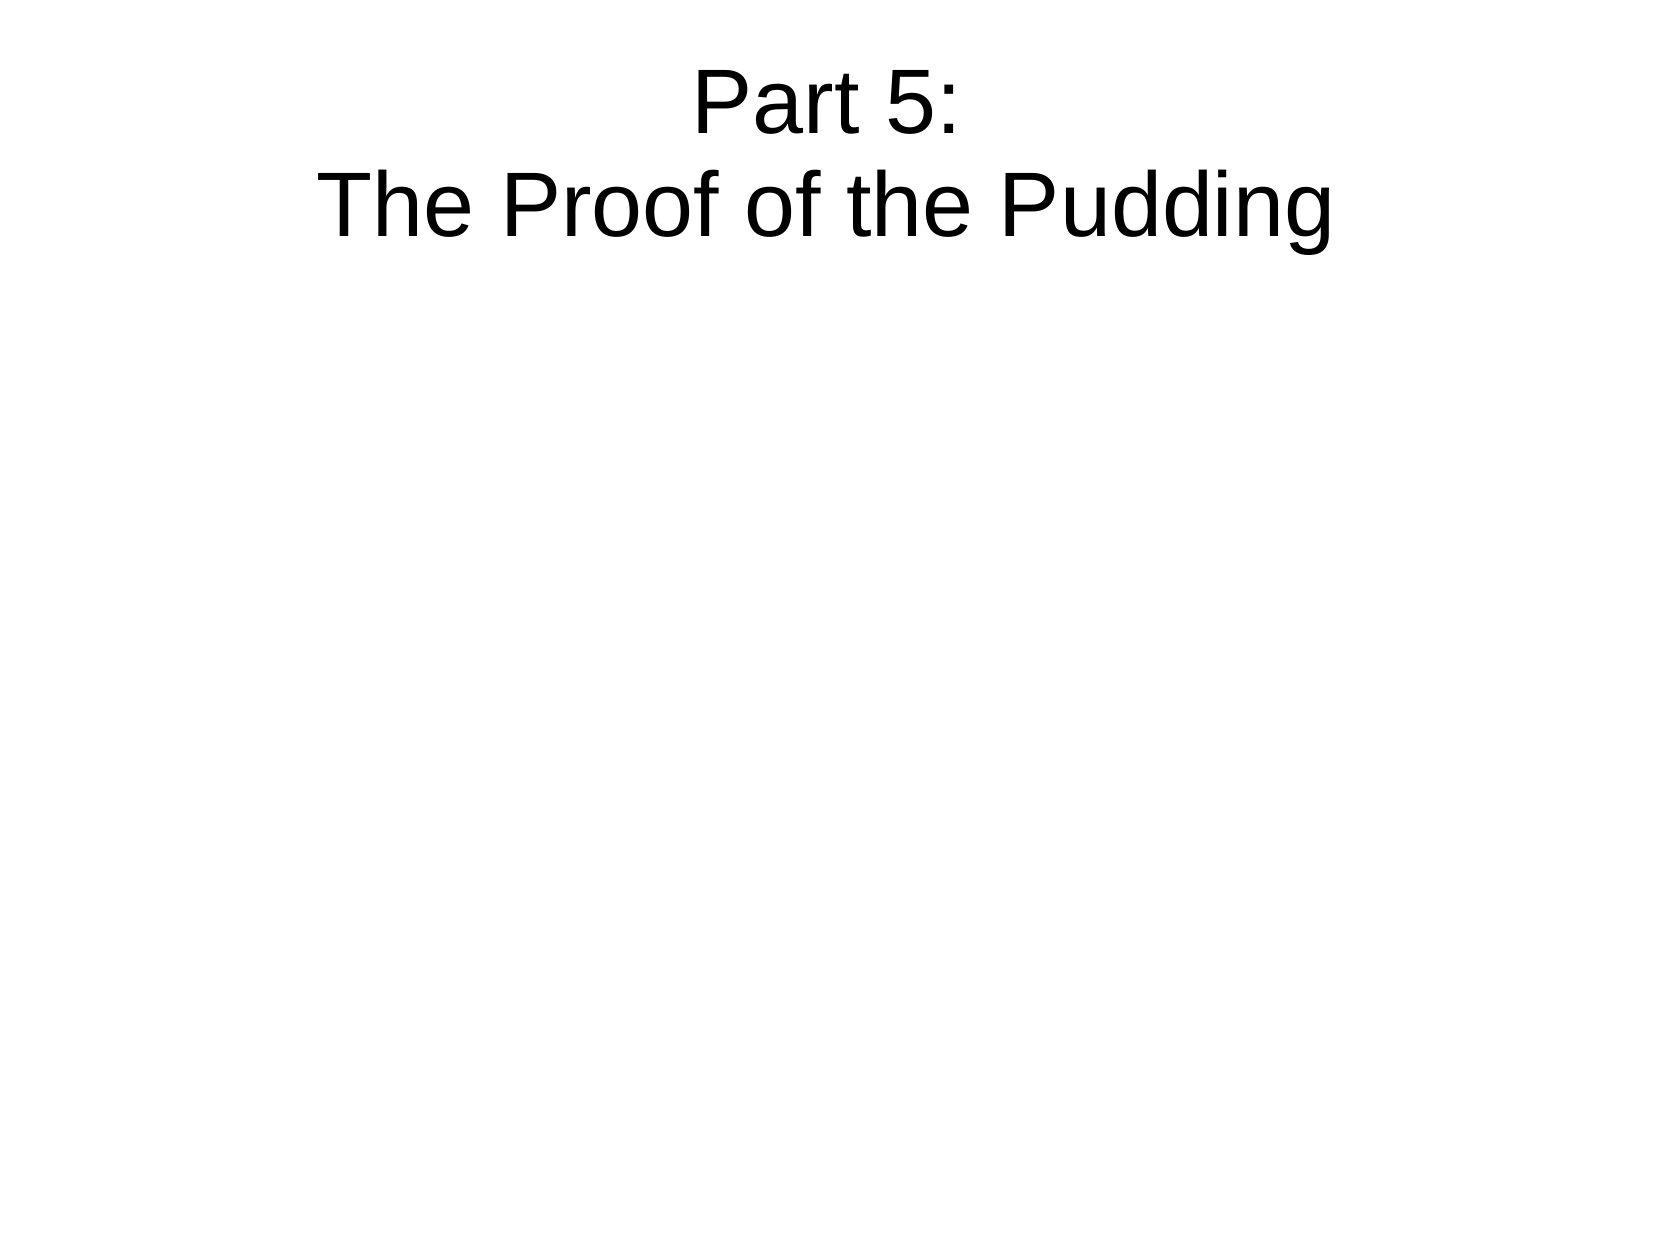

# Part 5: The Proof of the Pudding